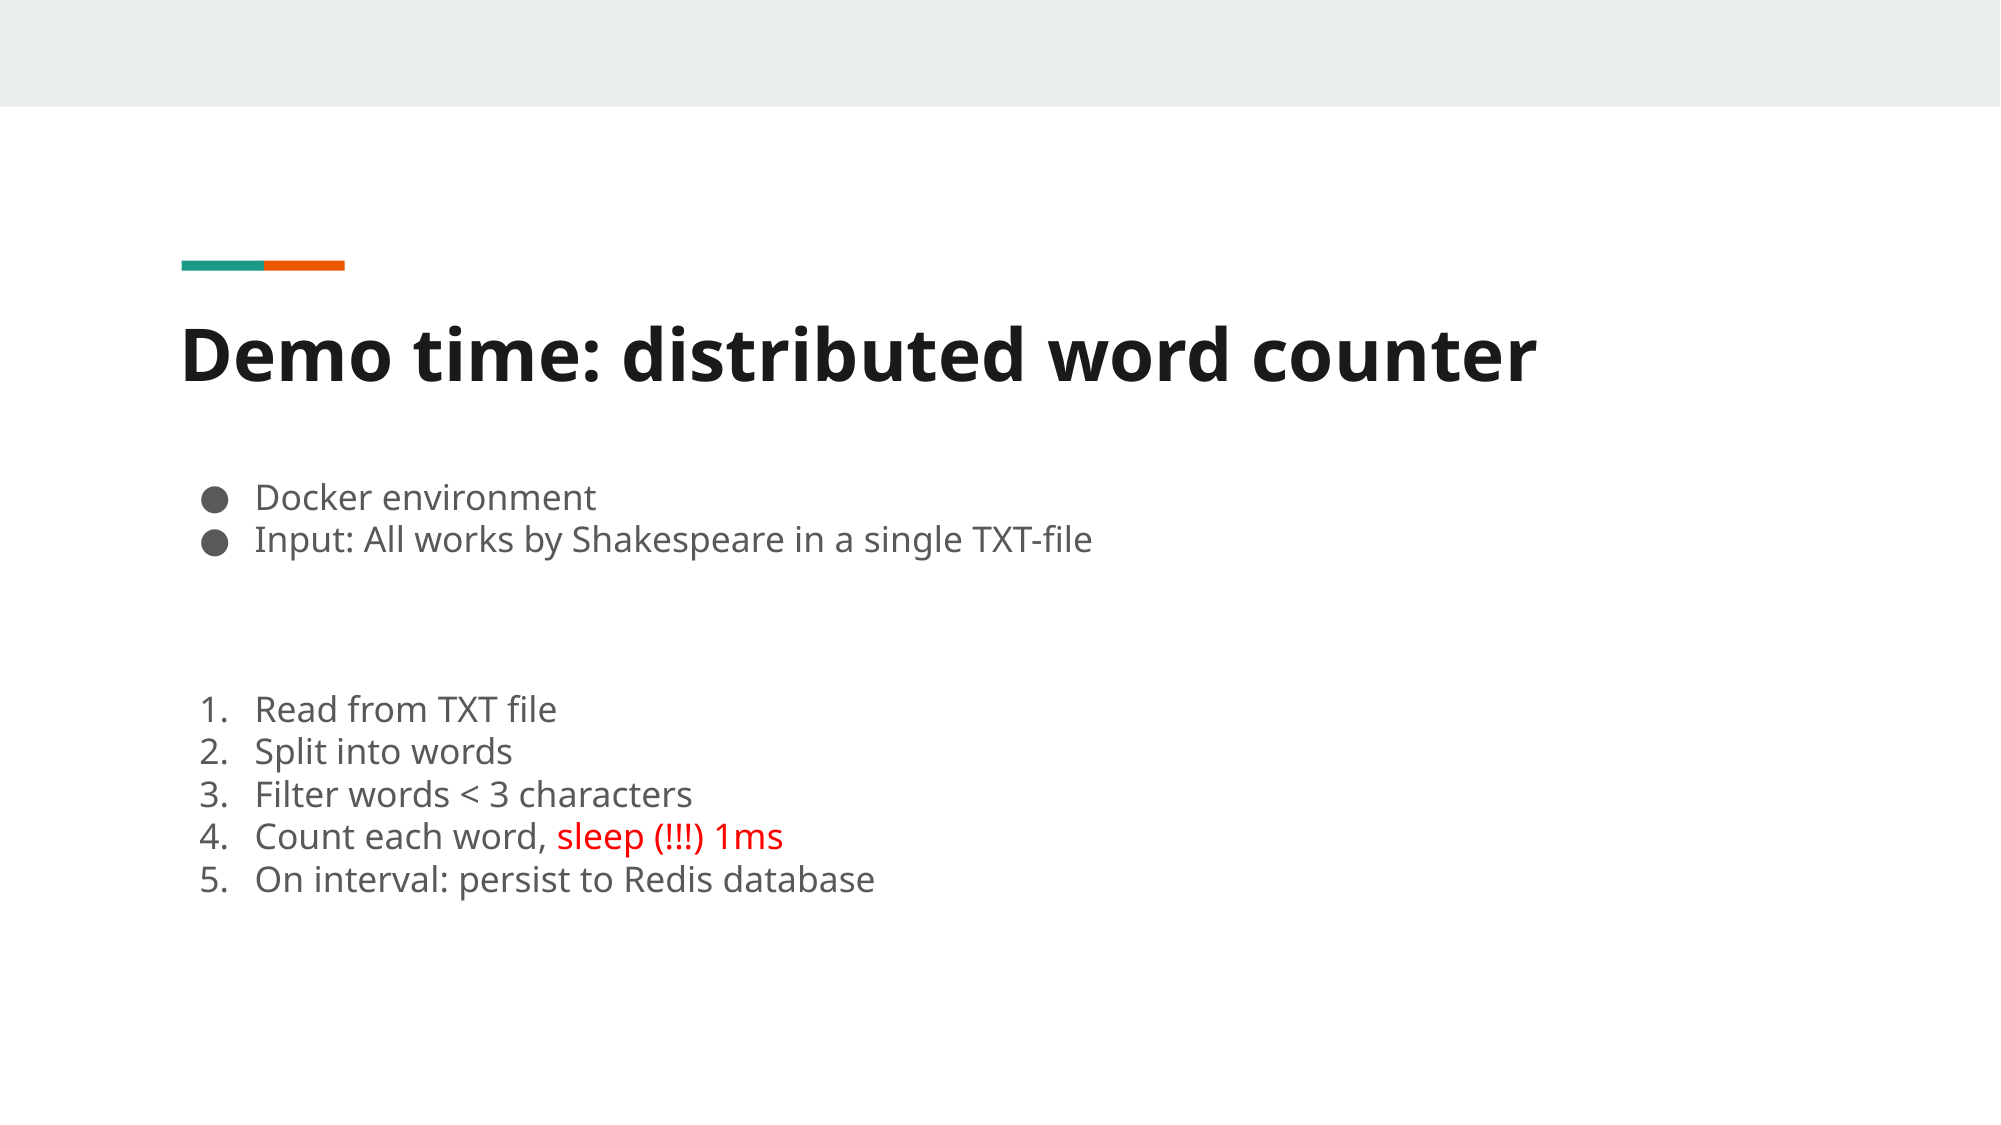

# Demo time: distributed word counter
Docker environment
Input: All works by Shakespeare in a single TXT-file
Read from TXT file
Split into words
Filter words < 3 characters
Count each word, sleep (!!!) 1ms
On interval: persist to Redis database